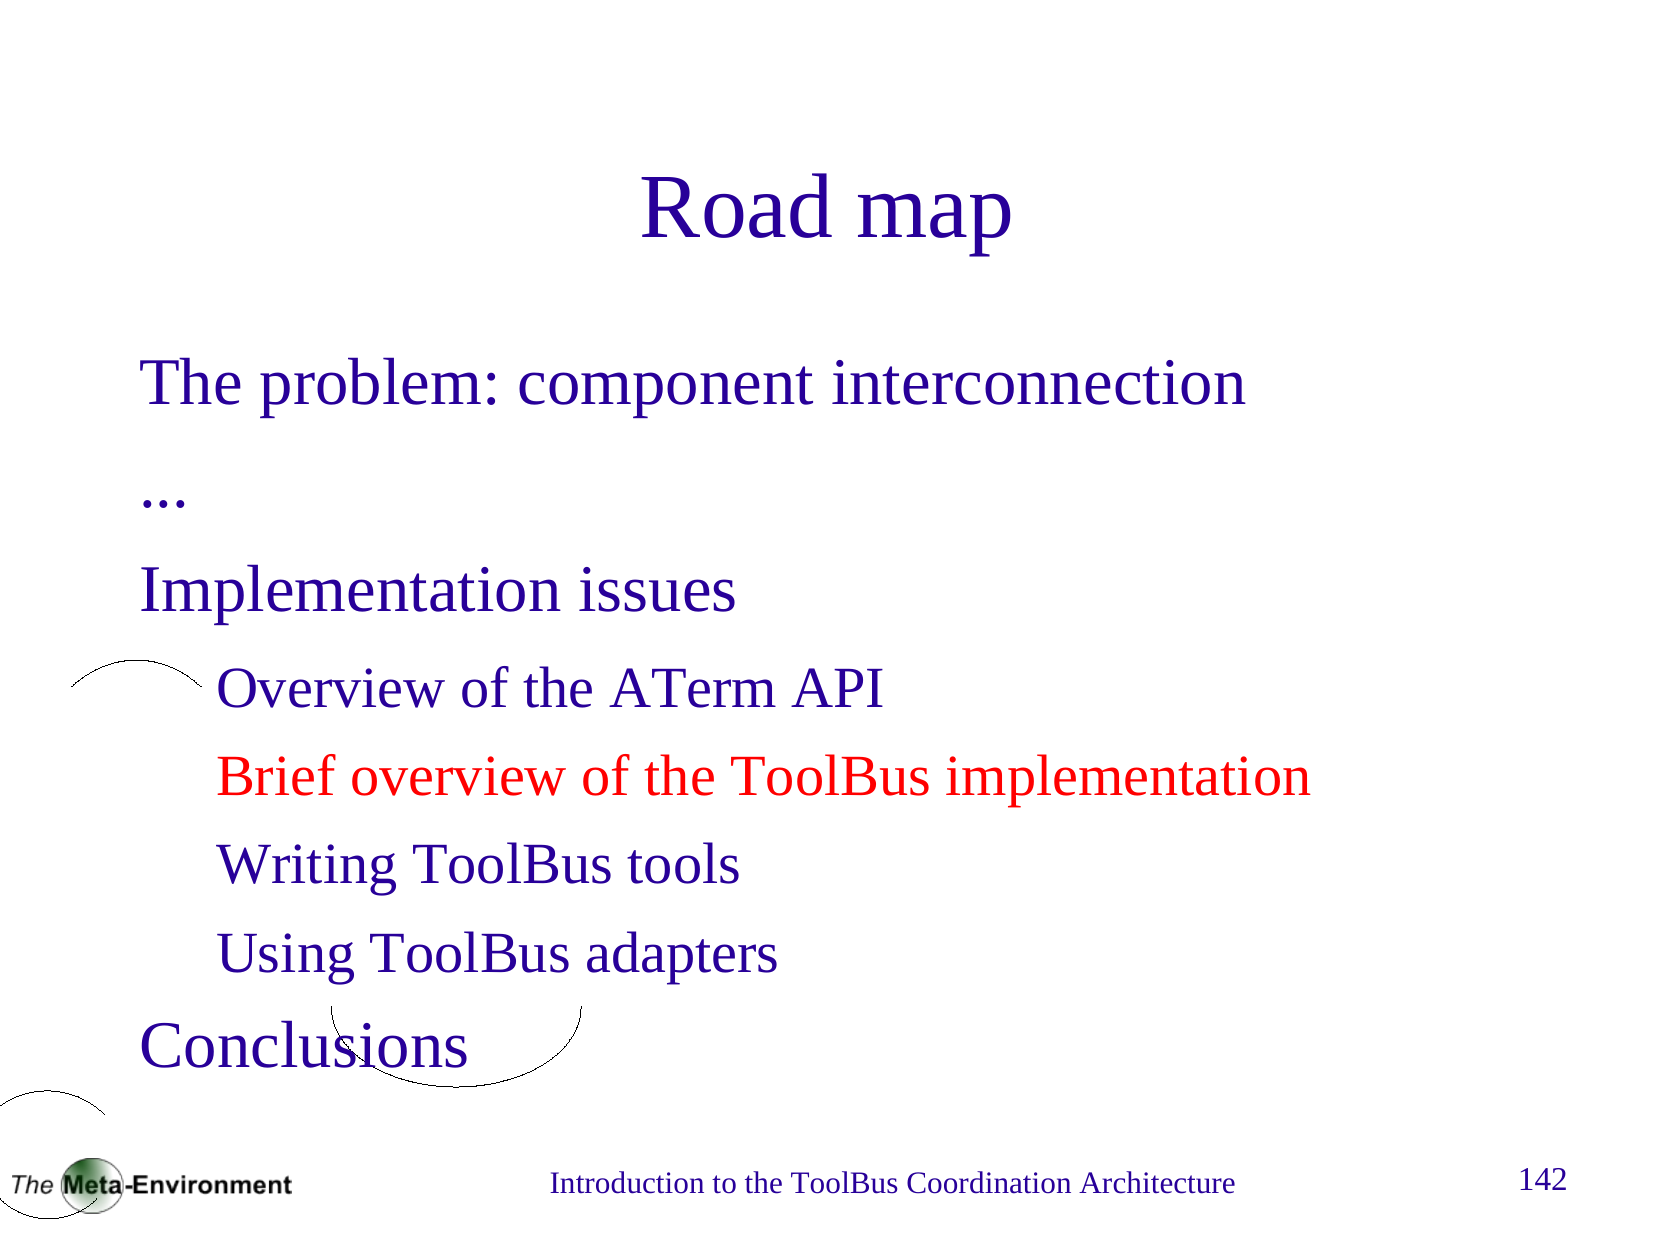

# Road map
The problem: component interconnection
...
Implementation issues
Overview of the ATerm API
Brief overview of the ToolBus implementation
Writing ToolBus tools
Using ToolBus adapters
Conclusions